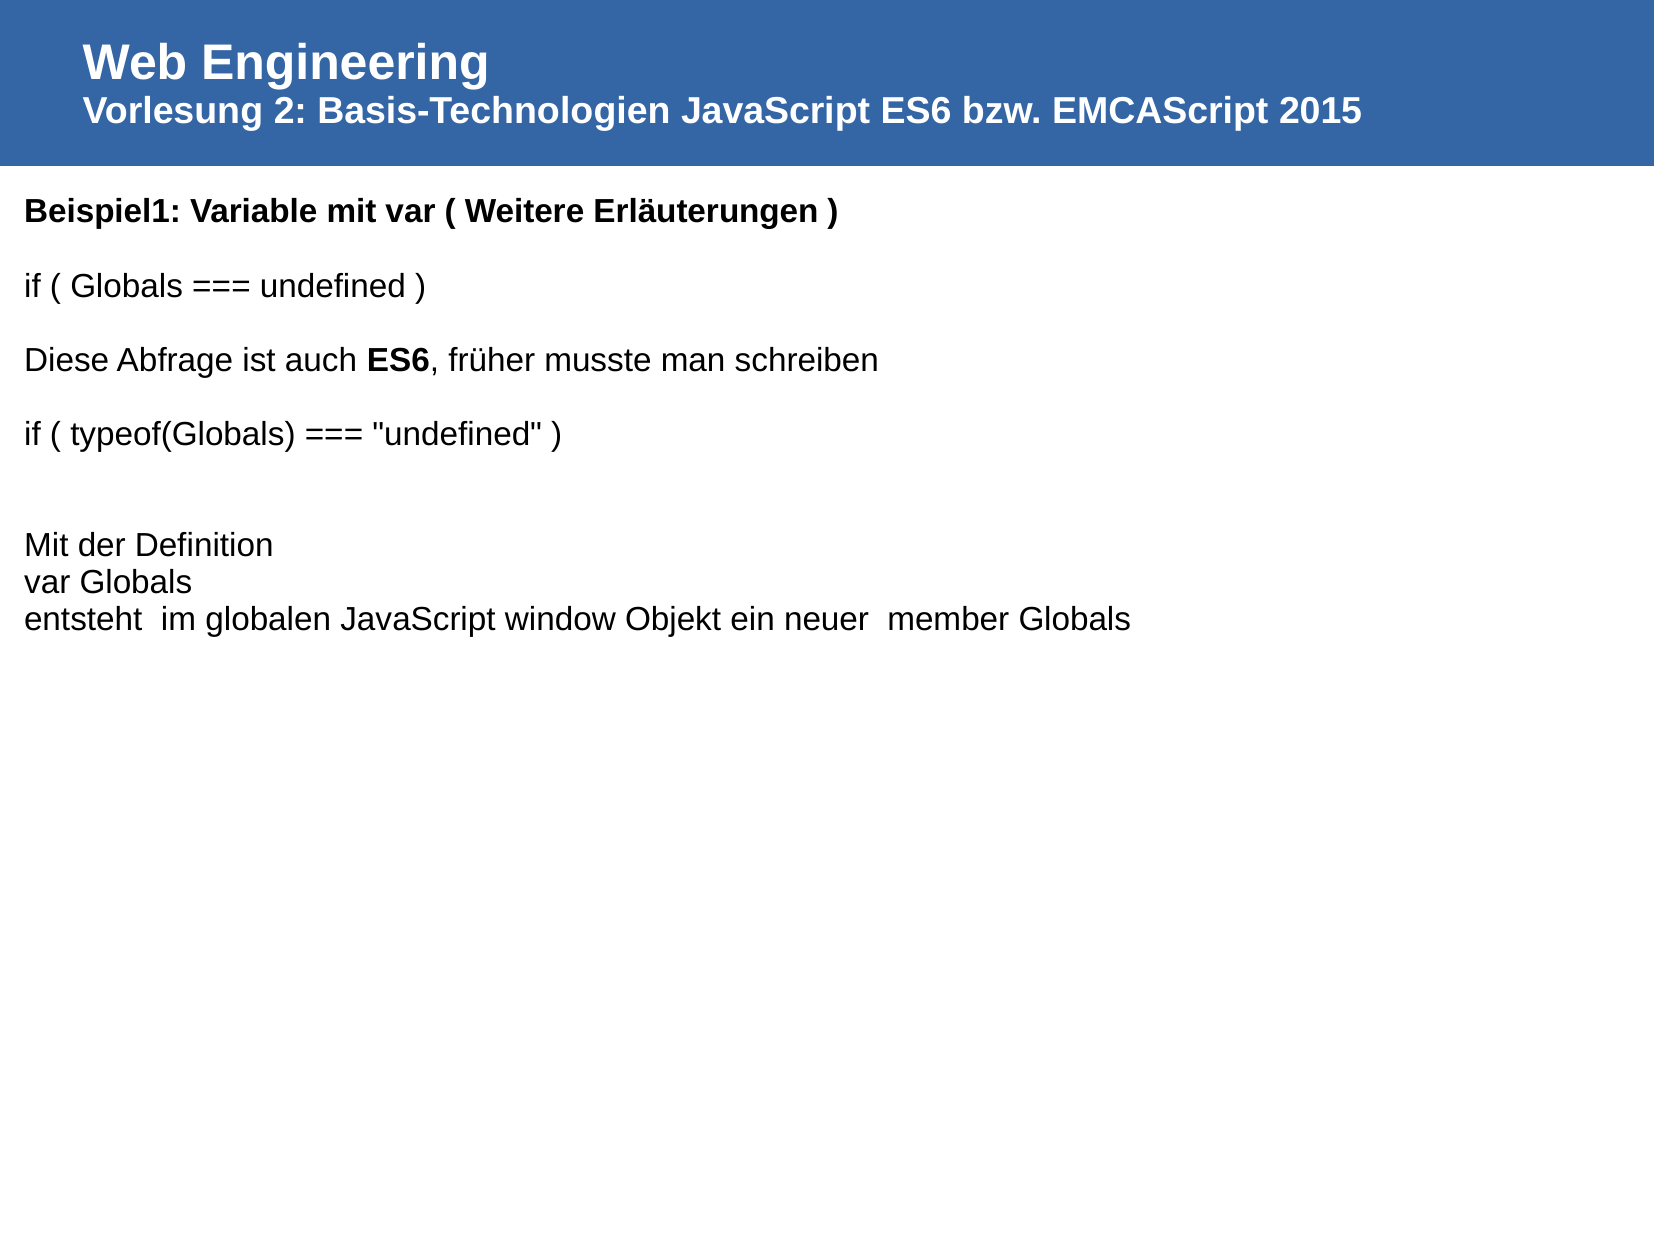

# Web Engineering Vorlesung 2: Basis-Technologien JavaScript ES6 bzw. EMCAScript 2015
Beispiel1: Variable mit var ( Weitere Erläuterungen )
if ( Globals === undefined )
Diese Abfrage ist auch ES6, früher musste man schreiben
if ( typeof(Globals) === "undefined" )
Mit der Definition
var Globals
entsteht im globalen JavaScript window Objekt ein neuer member Globals